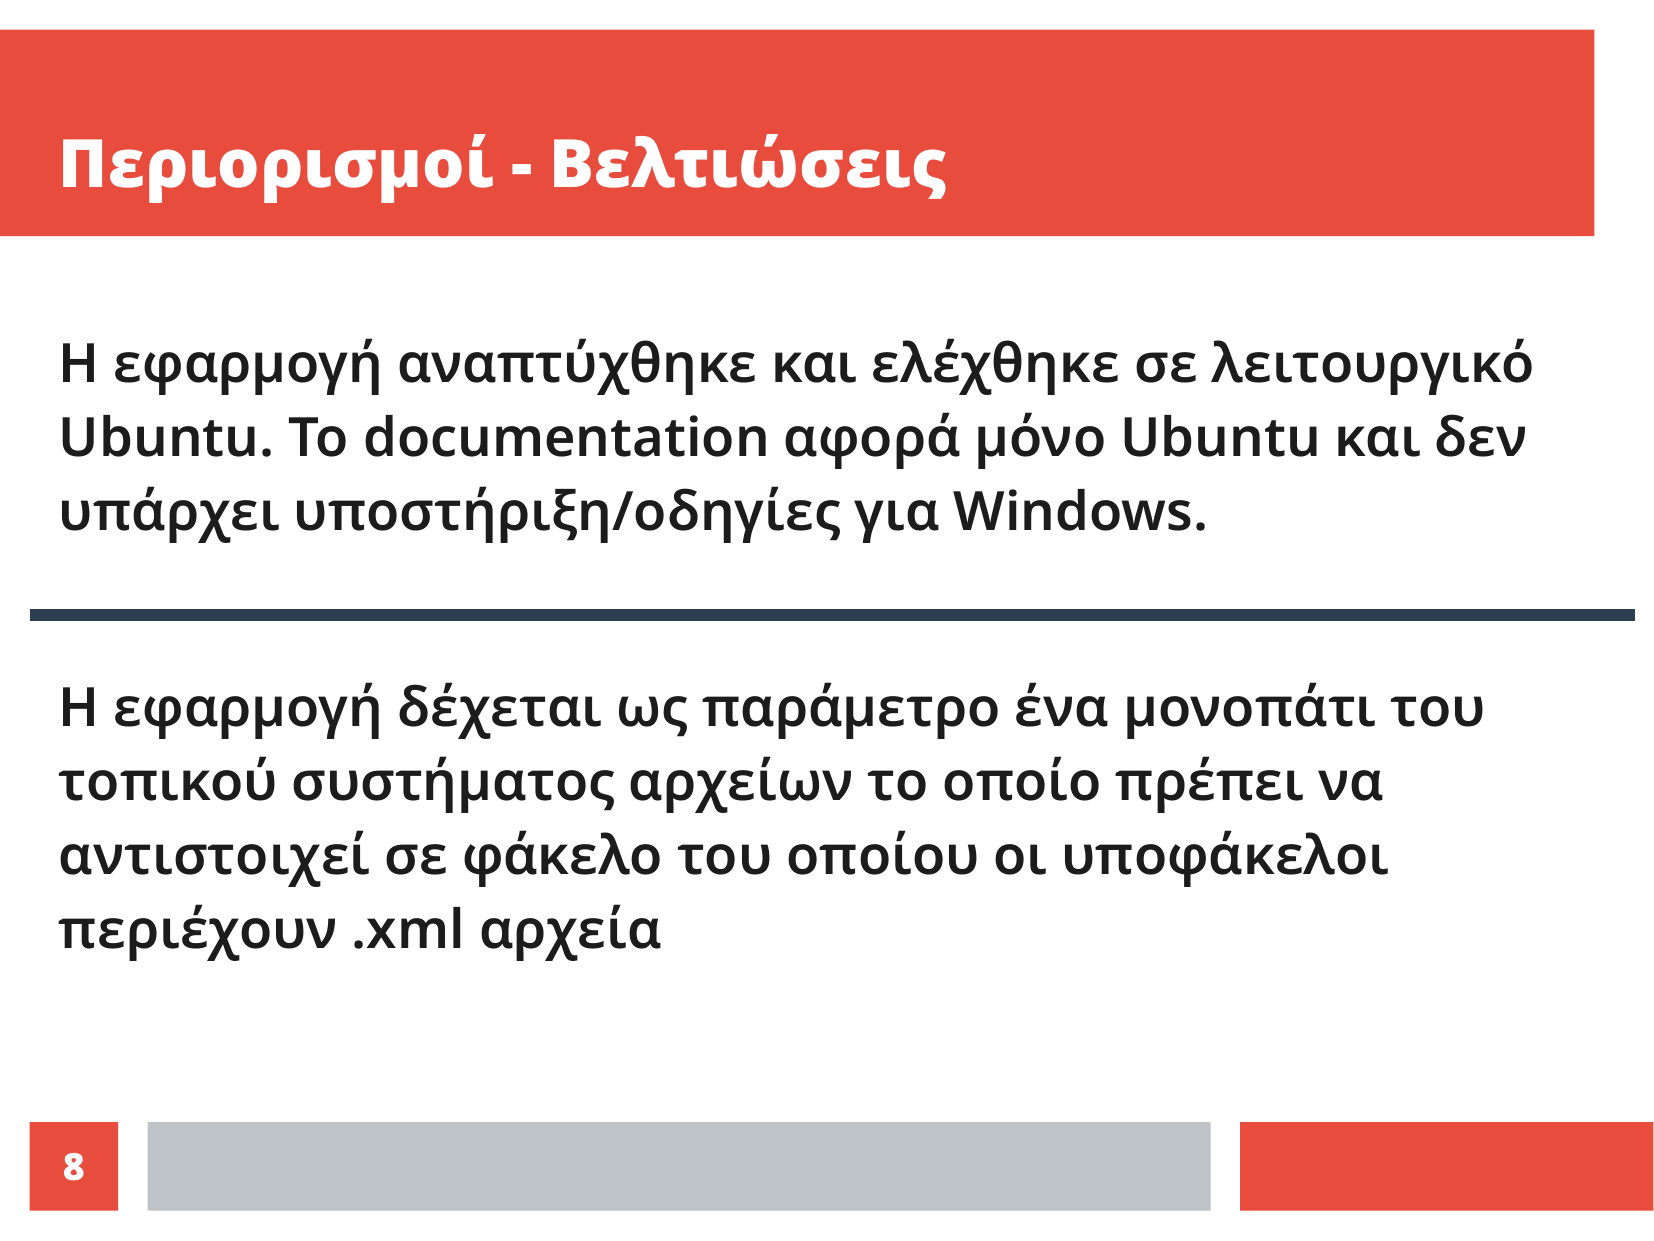

# Περιορισμοί - Βελτιώσεις
Η εφαρμογή αναπτύχθηκε και ελέχθηκε σε λειτουργικό Ubuntu. Το documentation αφορά μόνο Ubuntu και δεν υπάρχει υποστήριξη/οδηγίες για Windows.
Η εφαρμογή δέχεται ως παράμετρο ένα μονοπάτι του τοπικού συστήματος αρχείων το οποίο πρέπει να αντιστοιχεί σε φάκελο του οποίου οι υποφάκελοι περιέχουν .xml αρχεία
8